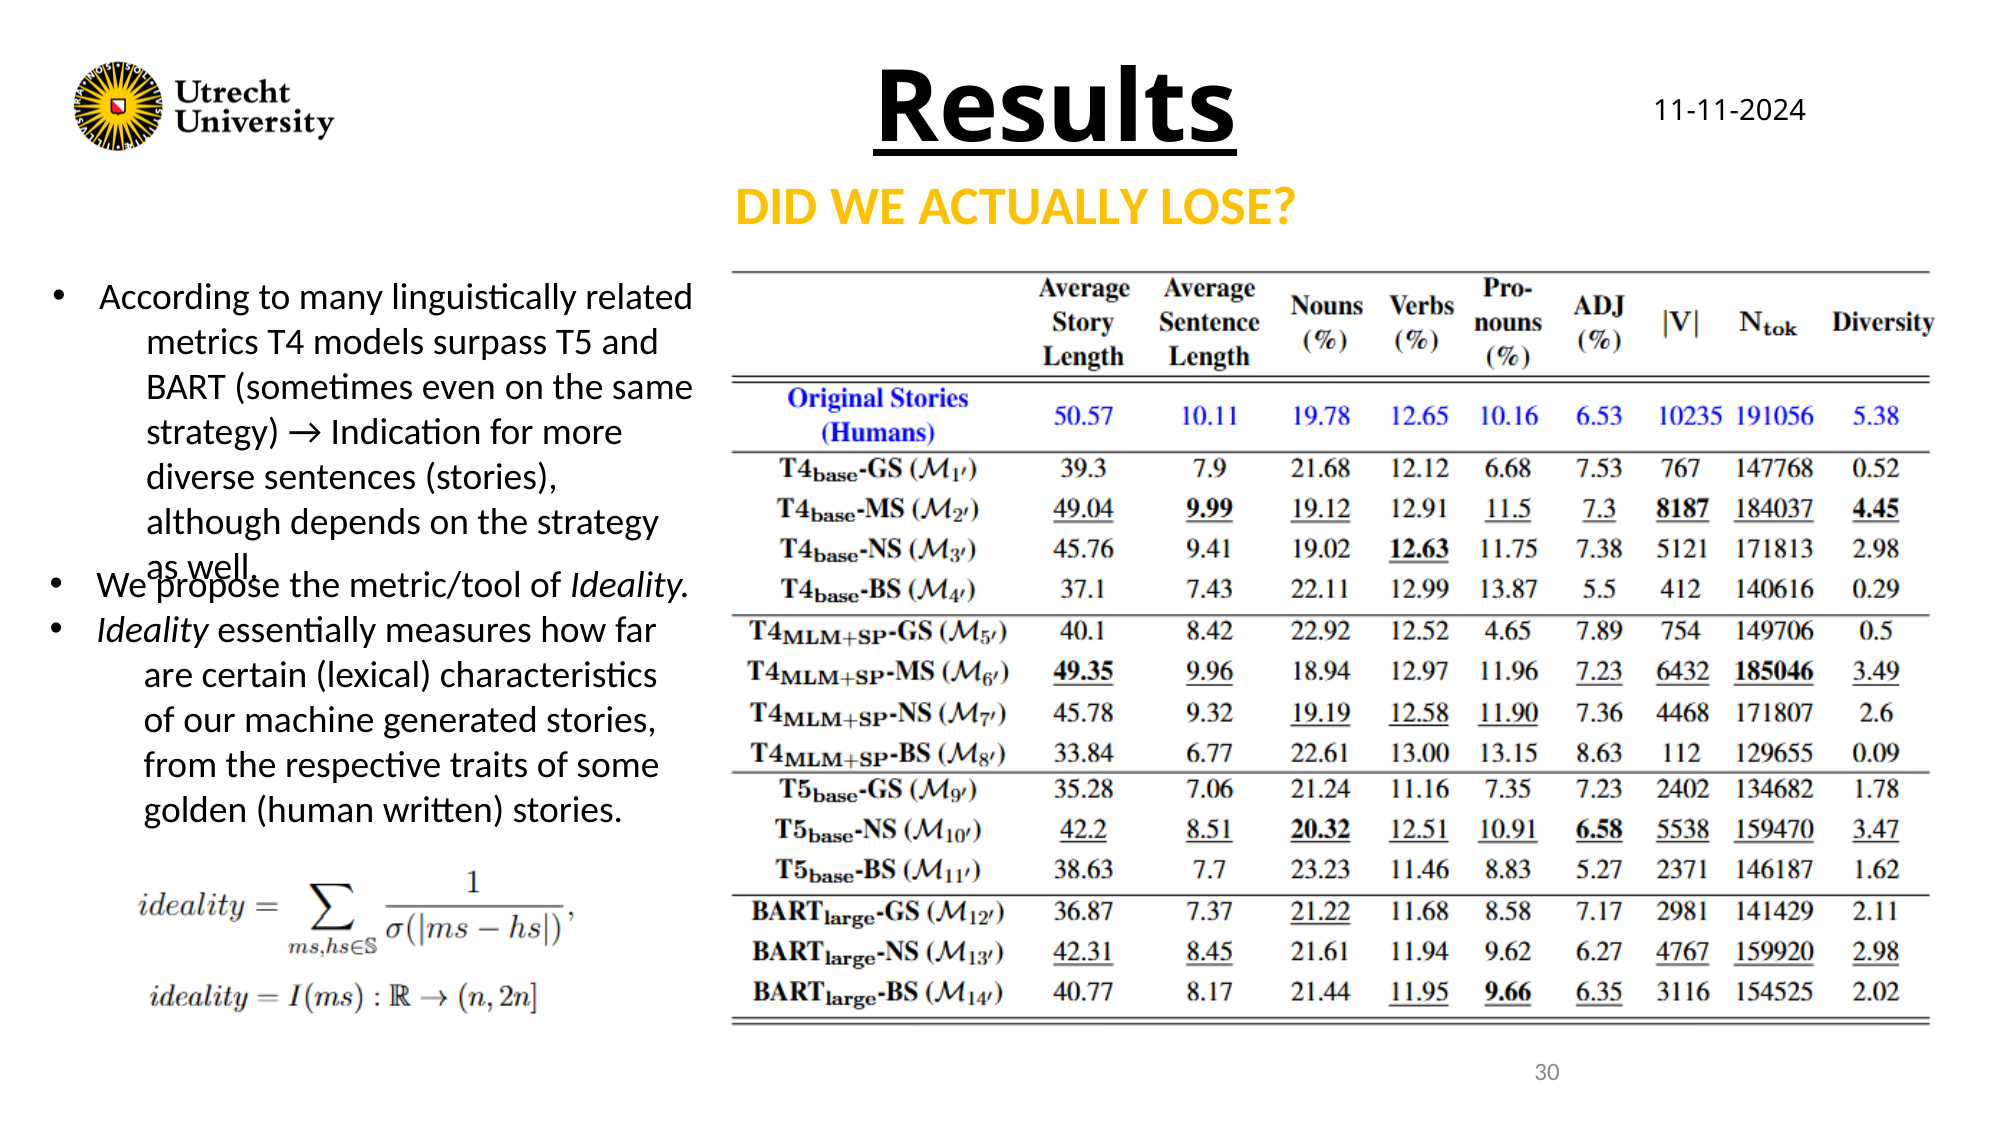

Results
11-11-2024
DID WE ACTUALLY LOSE?
According to many linguistically related metrics T4 models surpass T5 and BART (sometimes even on the same strategy) → Indication for more diverse sentences (stories), although depends on the strategy as well.
We propose the metric/tool of Ideality.
Ideality essentially measures how far are certain (lexical) characteristics of our machine generated stories, from the respective traits of some golden (human written) stories.